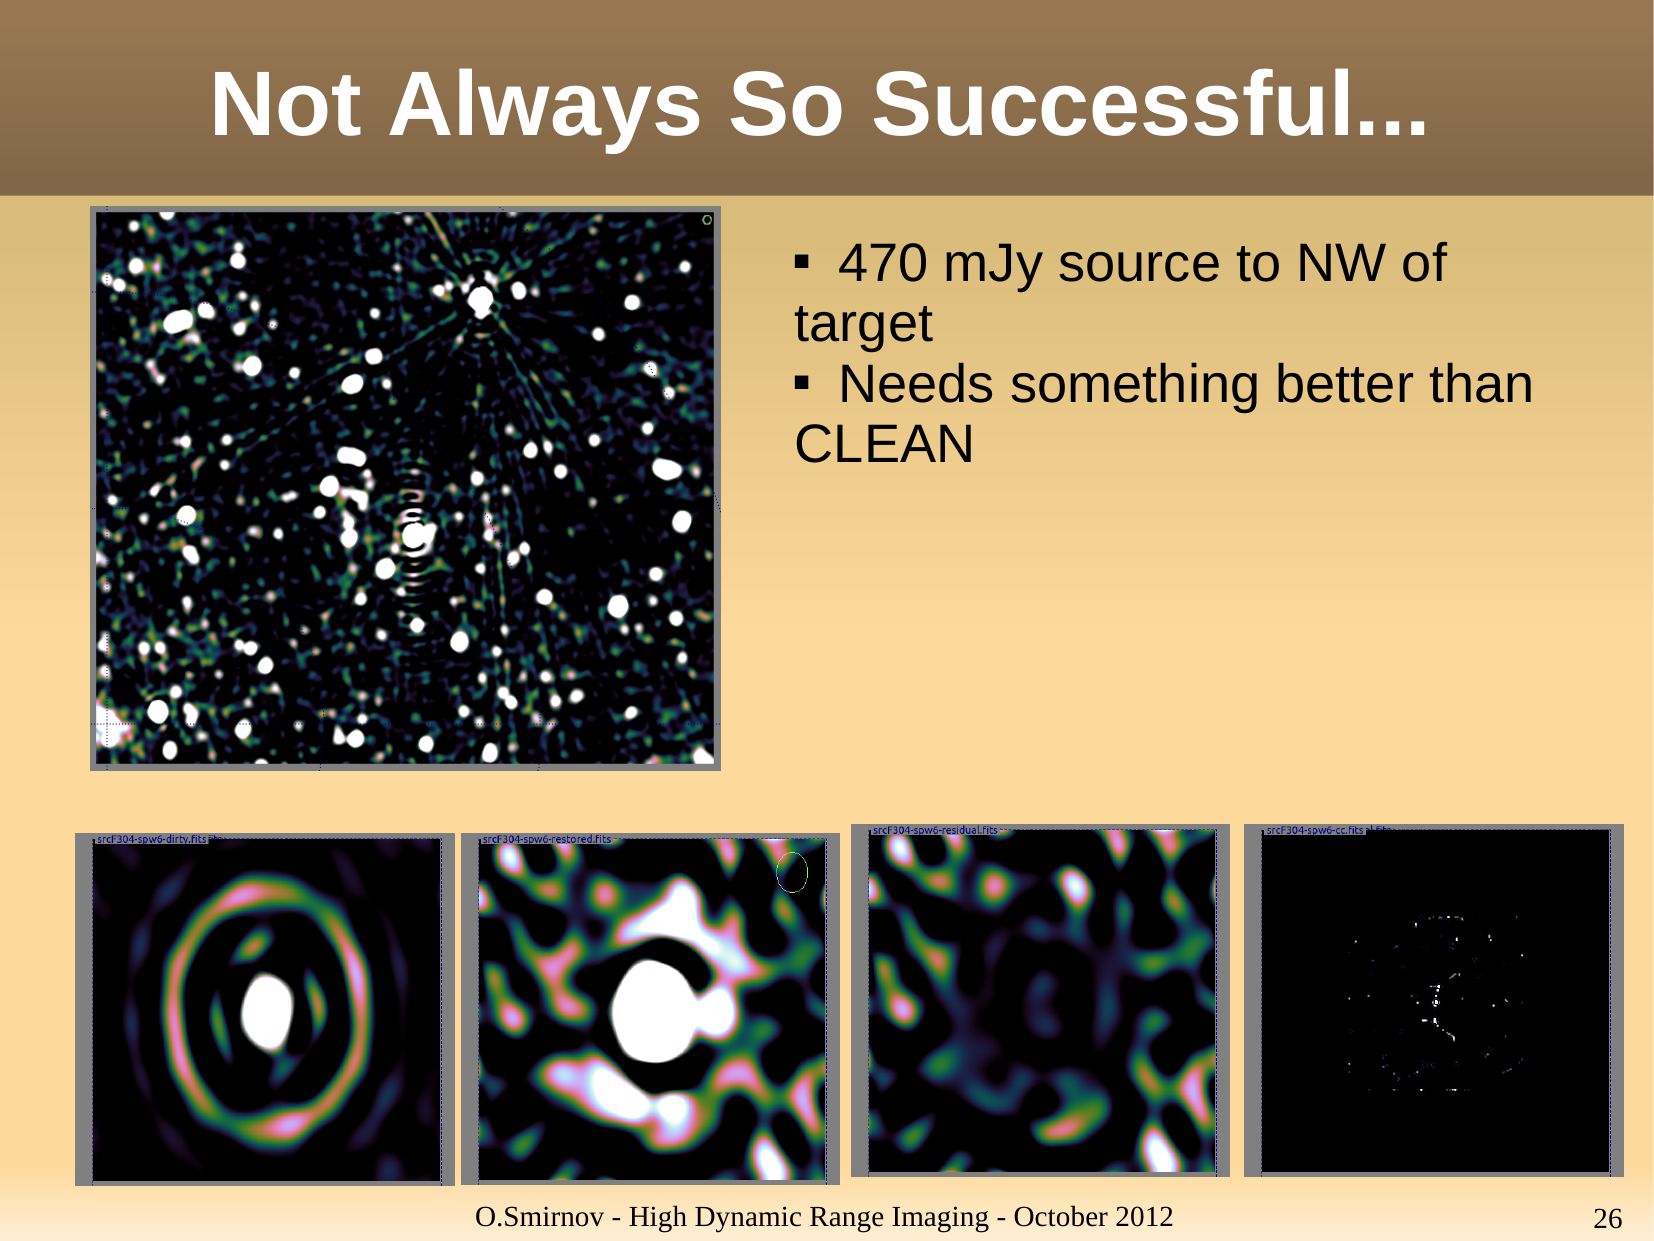

# Not Always So Successful...
 470 mJy source to NW of target
 Needs something better than CLEAN
O.Smirnov - High Dynamic Range Imaging - October 2012
26